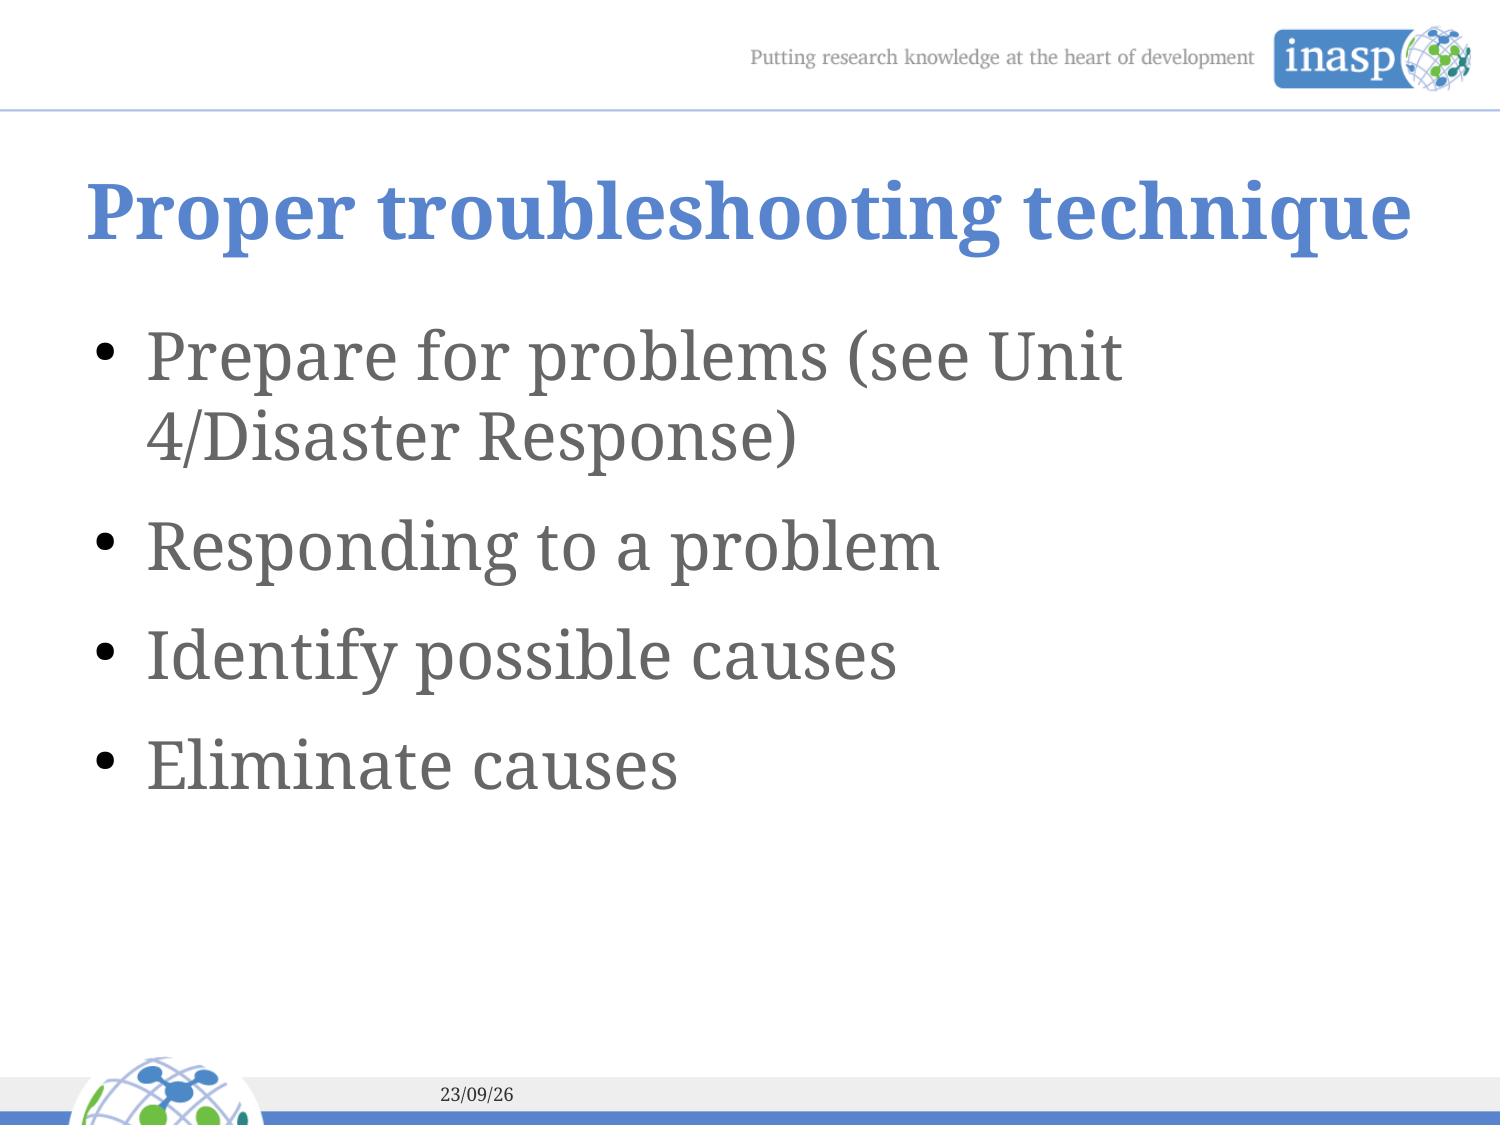

# Proper troubleshooting technique
Prepare for problems (see Unit 4/Disaster Response)
Responding to a problem
Identify possible causes
Eliminate causes